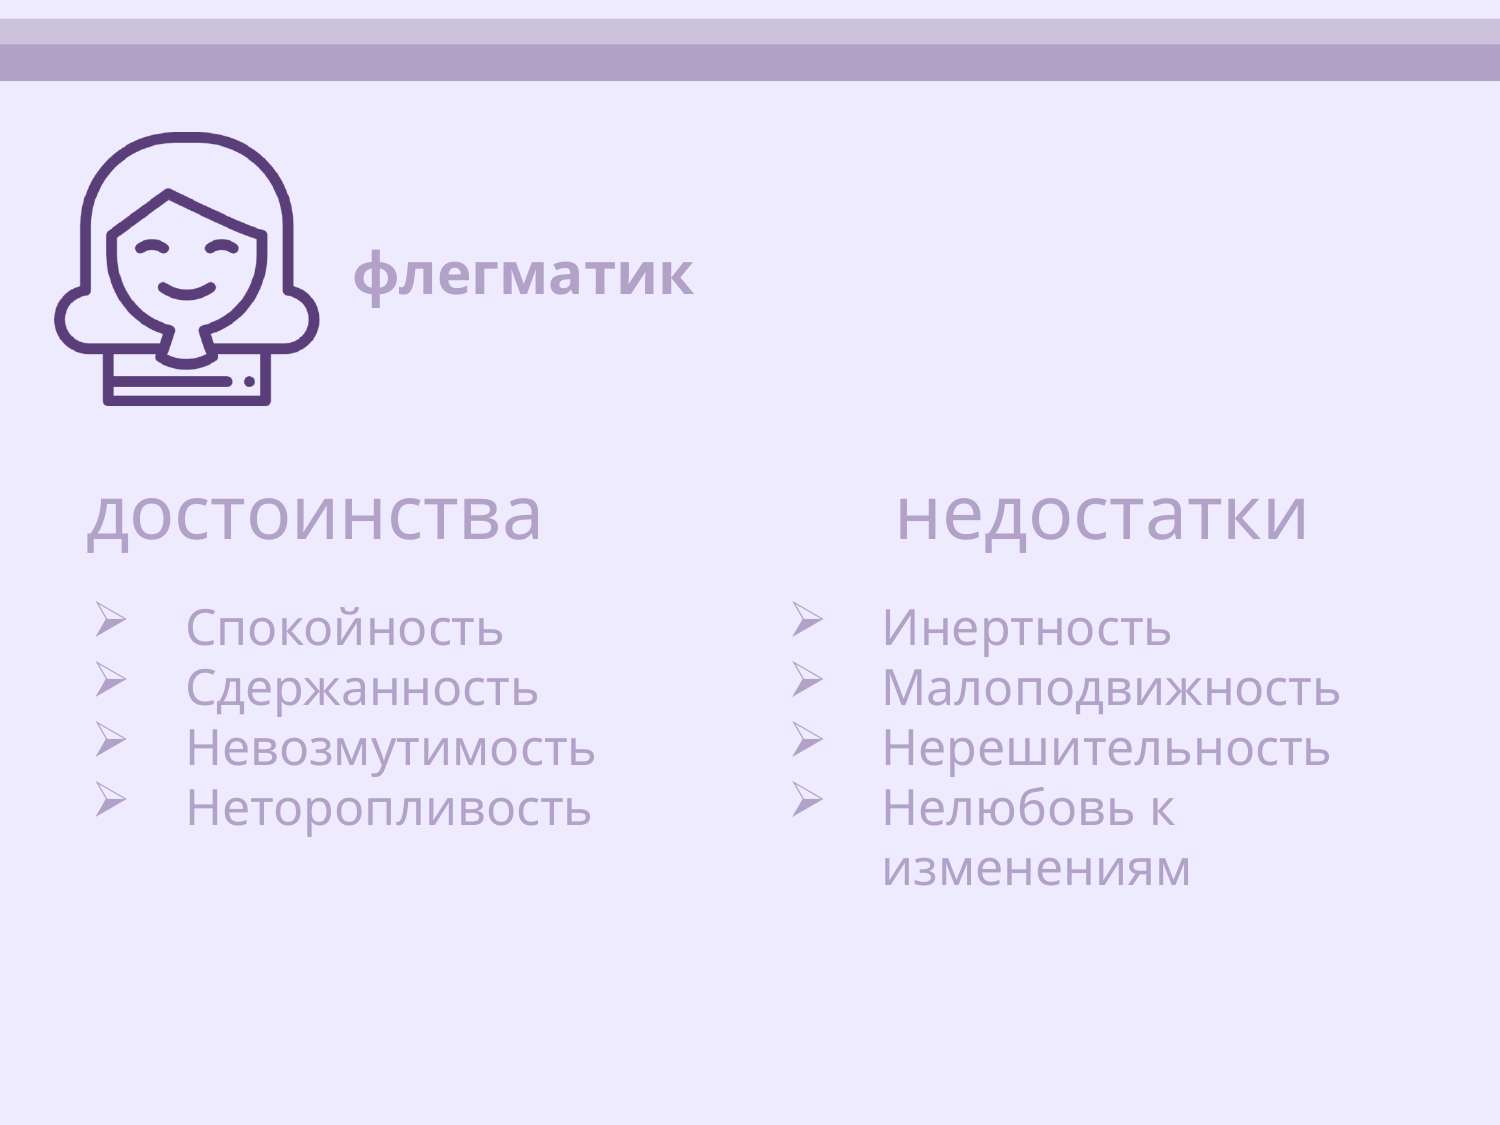

флегматик
достоинства
недостатки
Спокойность
Сдержанность
Невозмутимость
Неторопливость
Инертность
Малоподвижность
Нерешительность
Нелюбовь к изменениям